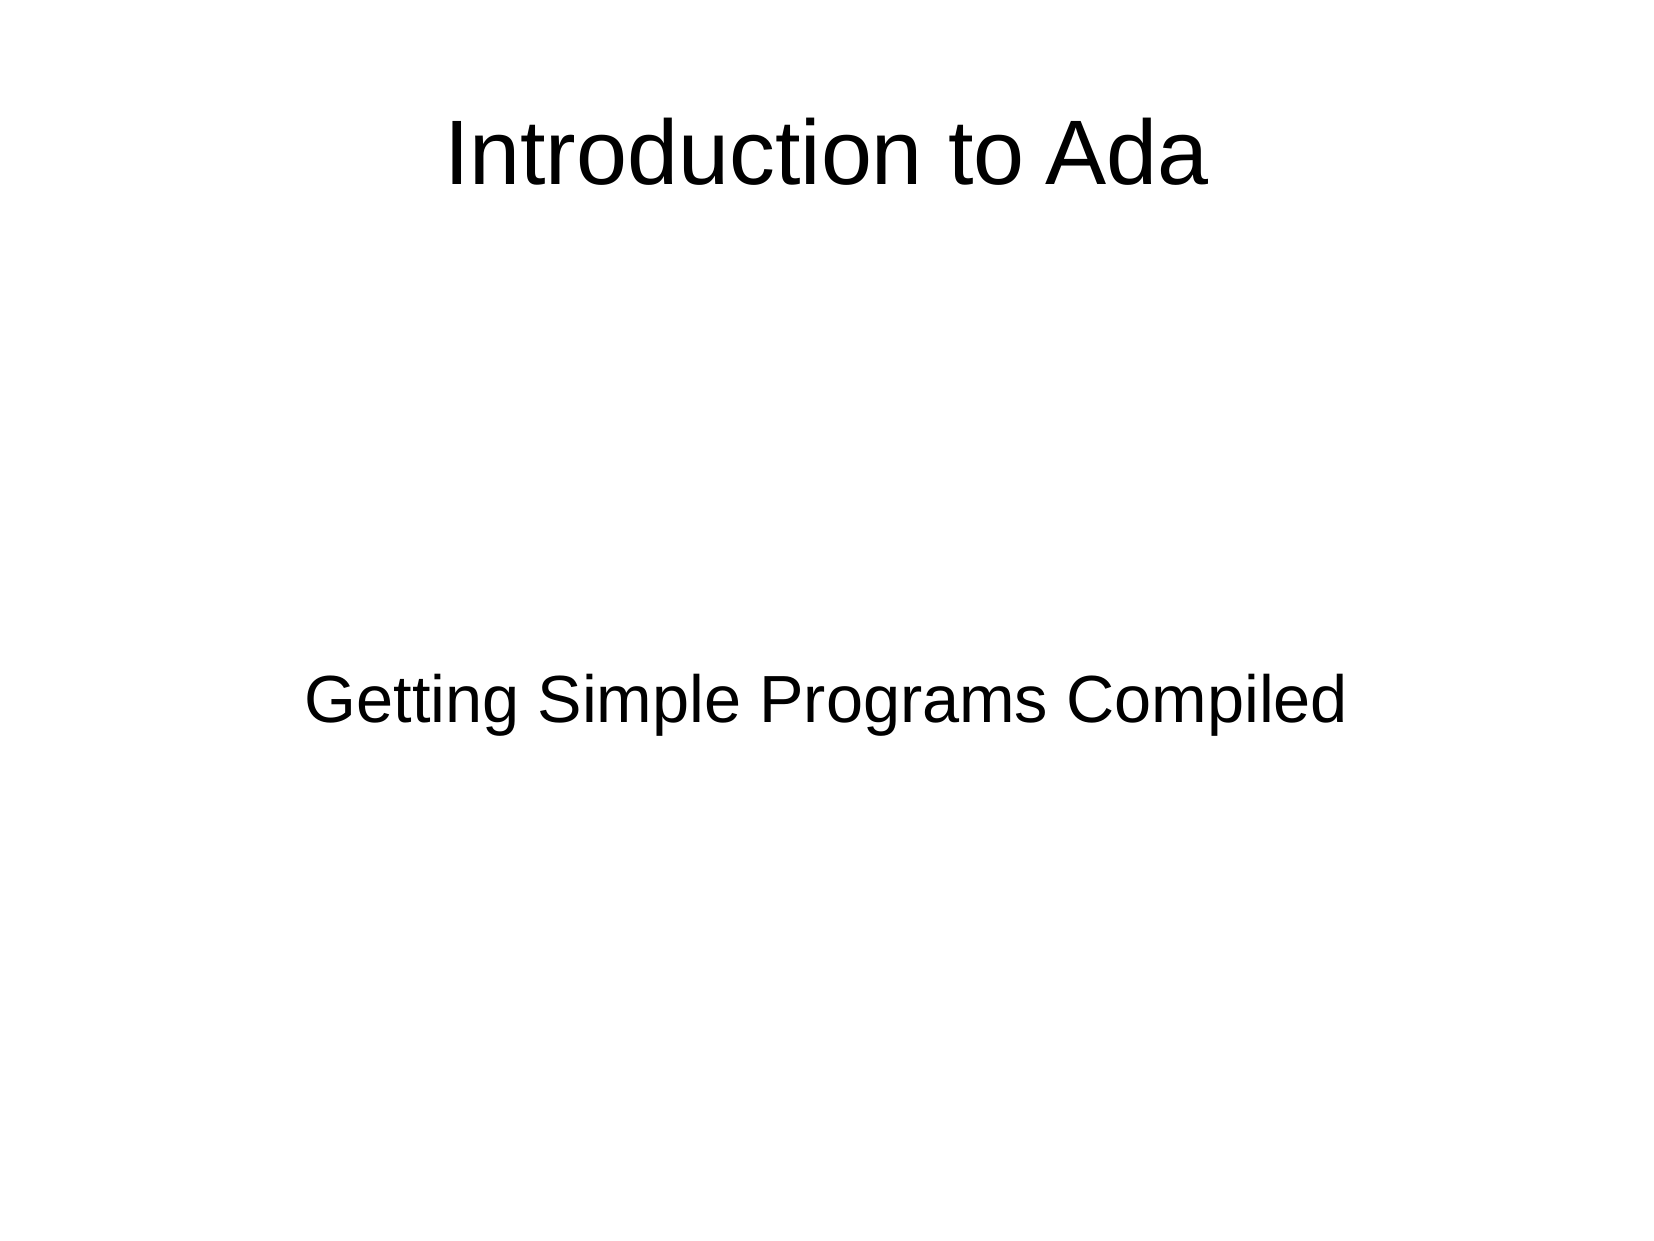

# Introduction to Ada
Getting Simple Programs Compiled